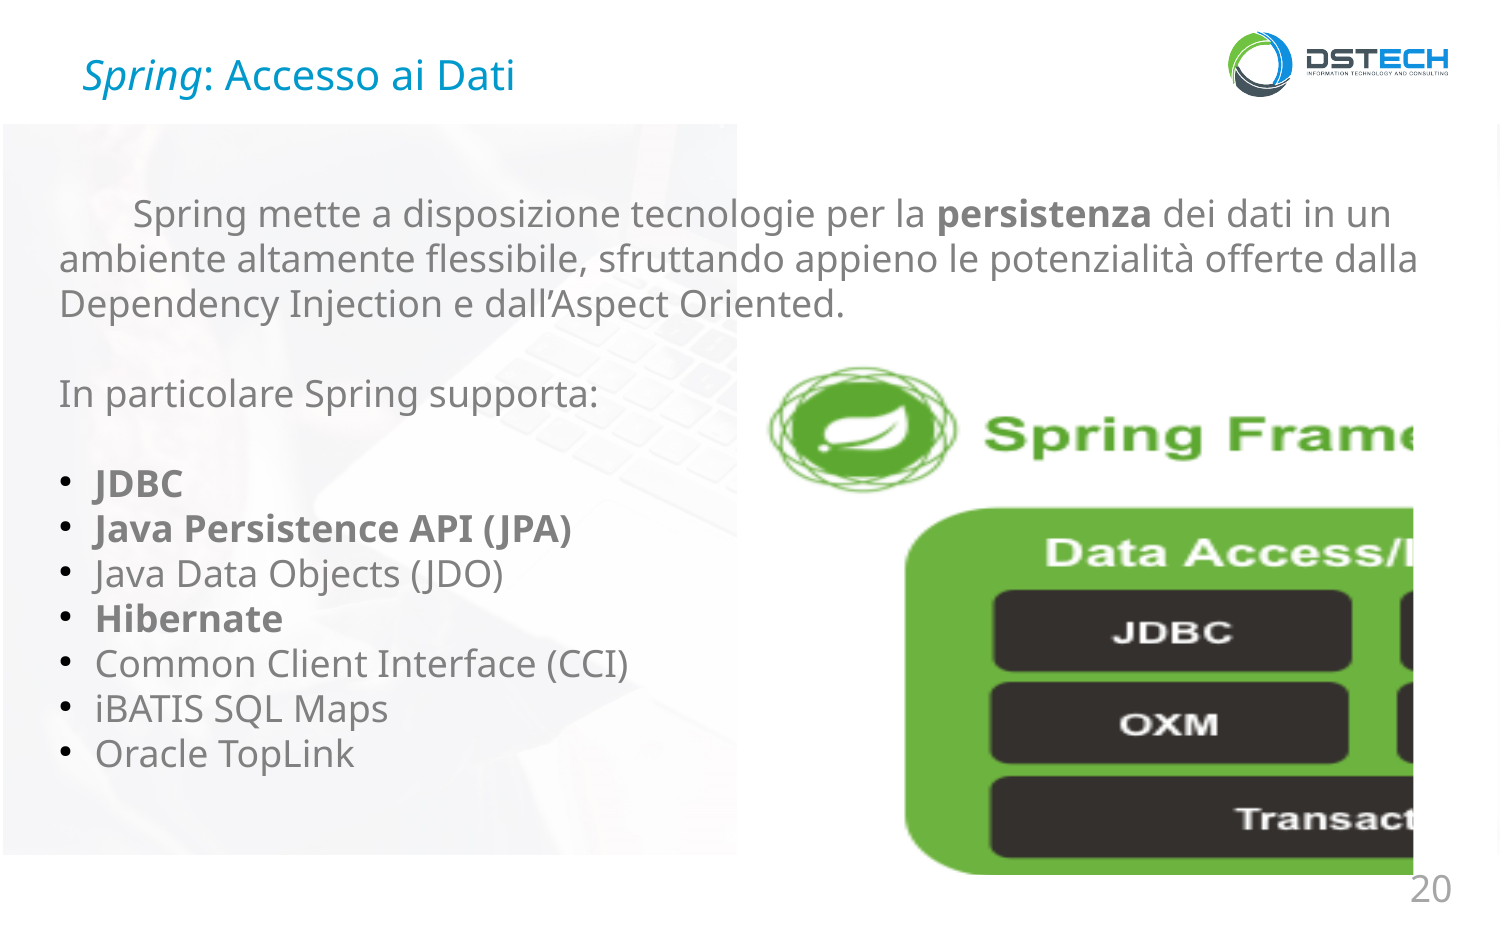

Spring: Accesso ai Dati
	Spring mette a disposizione tecnologie per la persistenza dei dati in un ambiente altamente flessibile, sfruttando appieno le potenzialità offerte dalla Dependency Injection e dall’Aspect Oriented.
In particolare Spring supporta:
JDBC
Java Persistence API (JPA)
Java Data Objects (JDO)
Hibernate
Common Client Interface (CCI)
iBATIS SQL Maps
Oracle TopLink
20